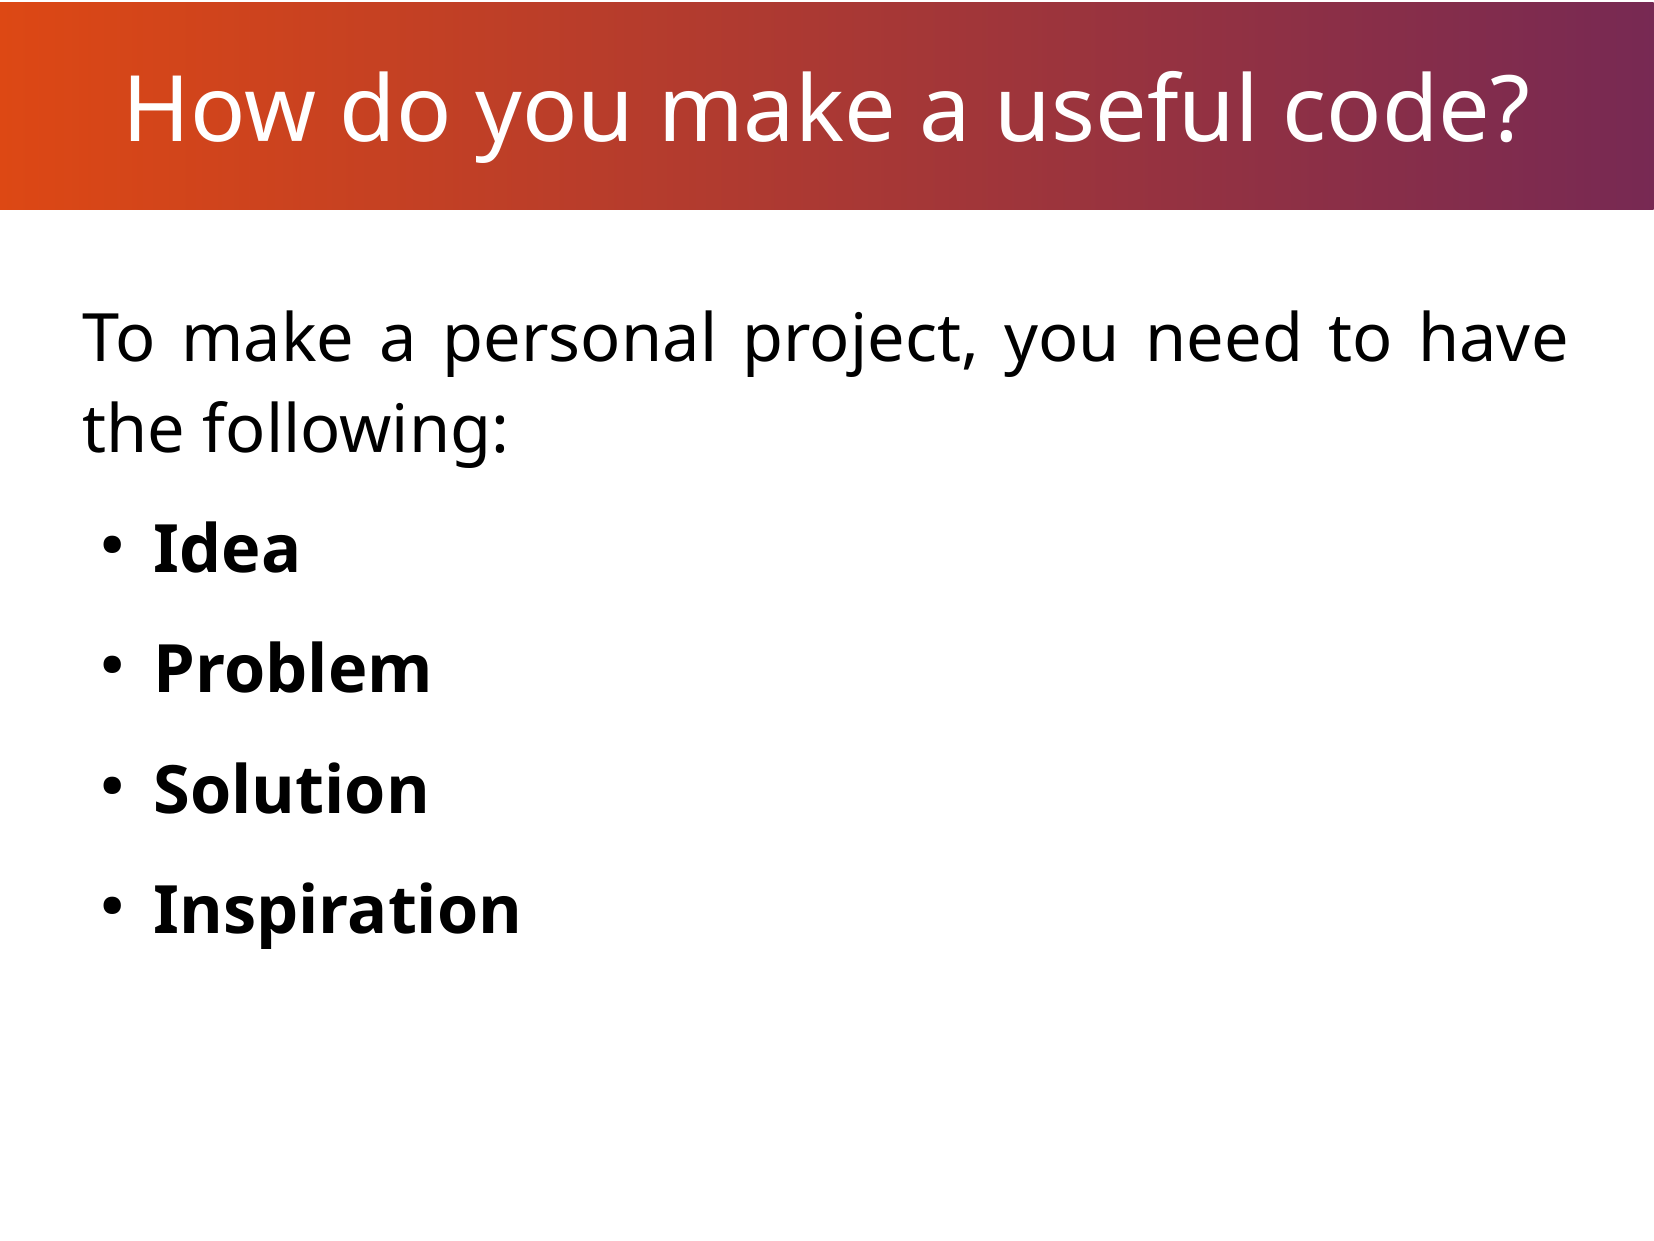

# How do you make a useful code?
To make a personal project, you need to have the following:
Idea
Problem
Solution
Inspiration